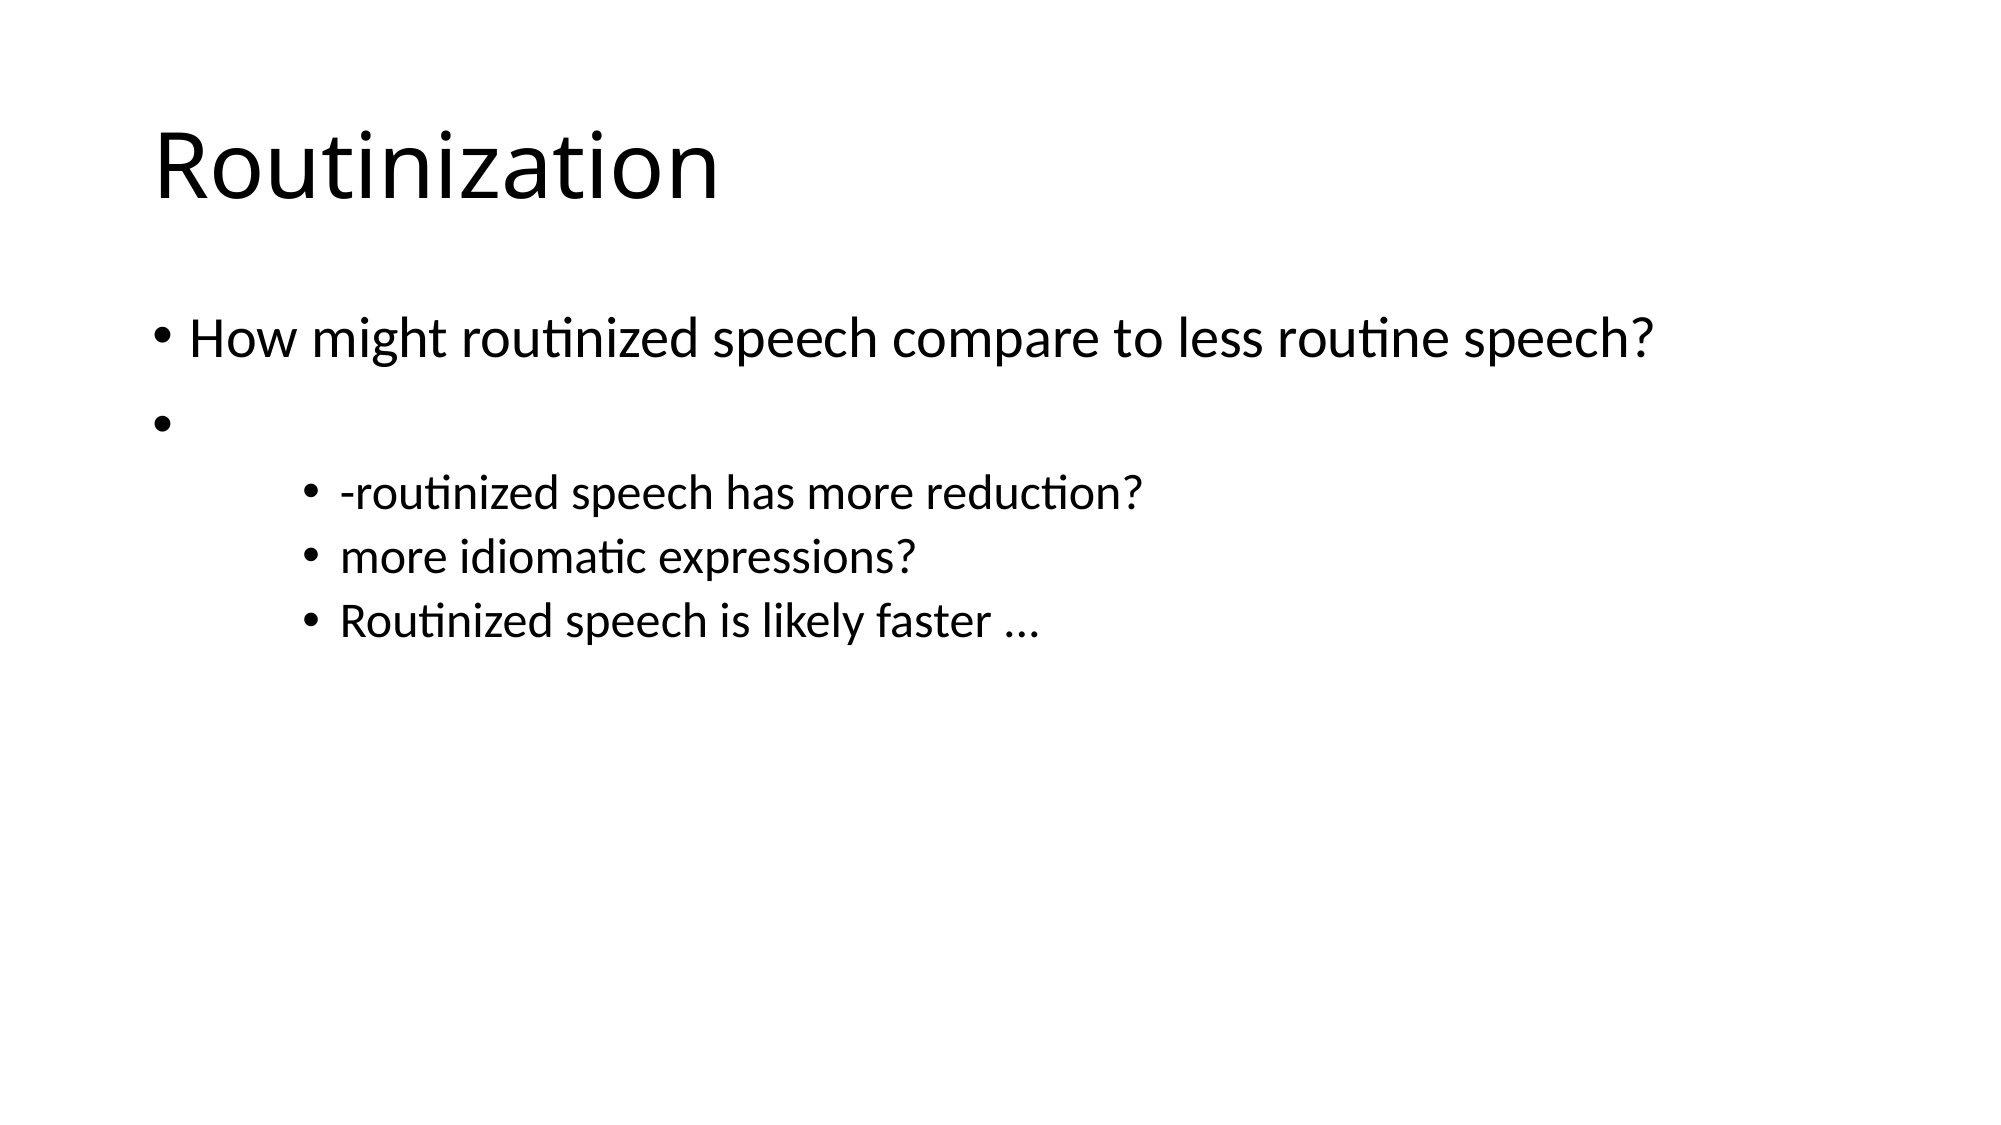

# Routinization
How might routinized speech compare to less routine speech?
-routinized speech has more reduction?
more idiomatic expressions?
Routinized speech is likely faster ...